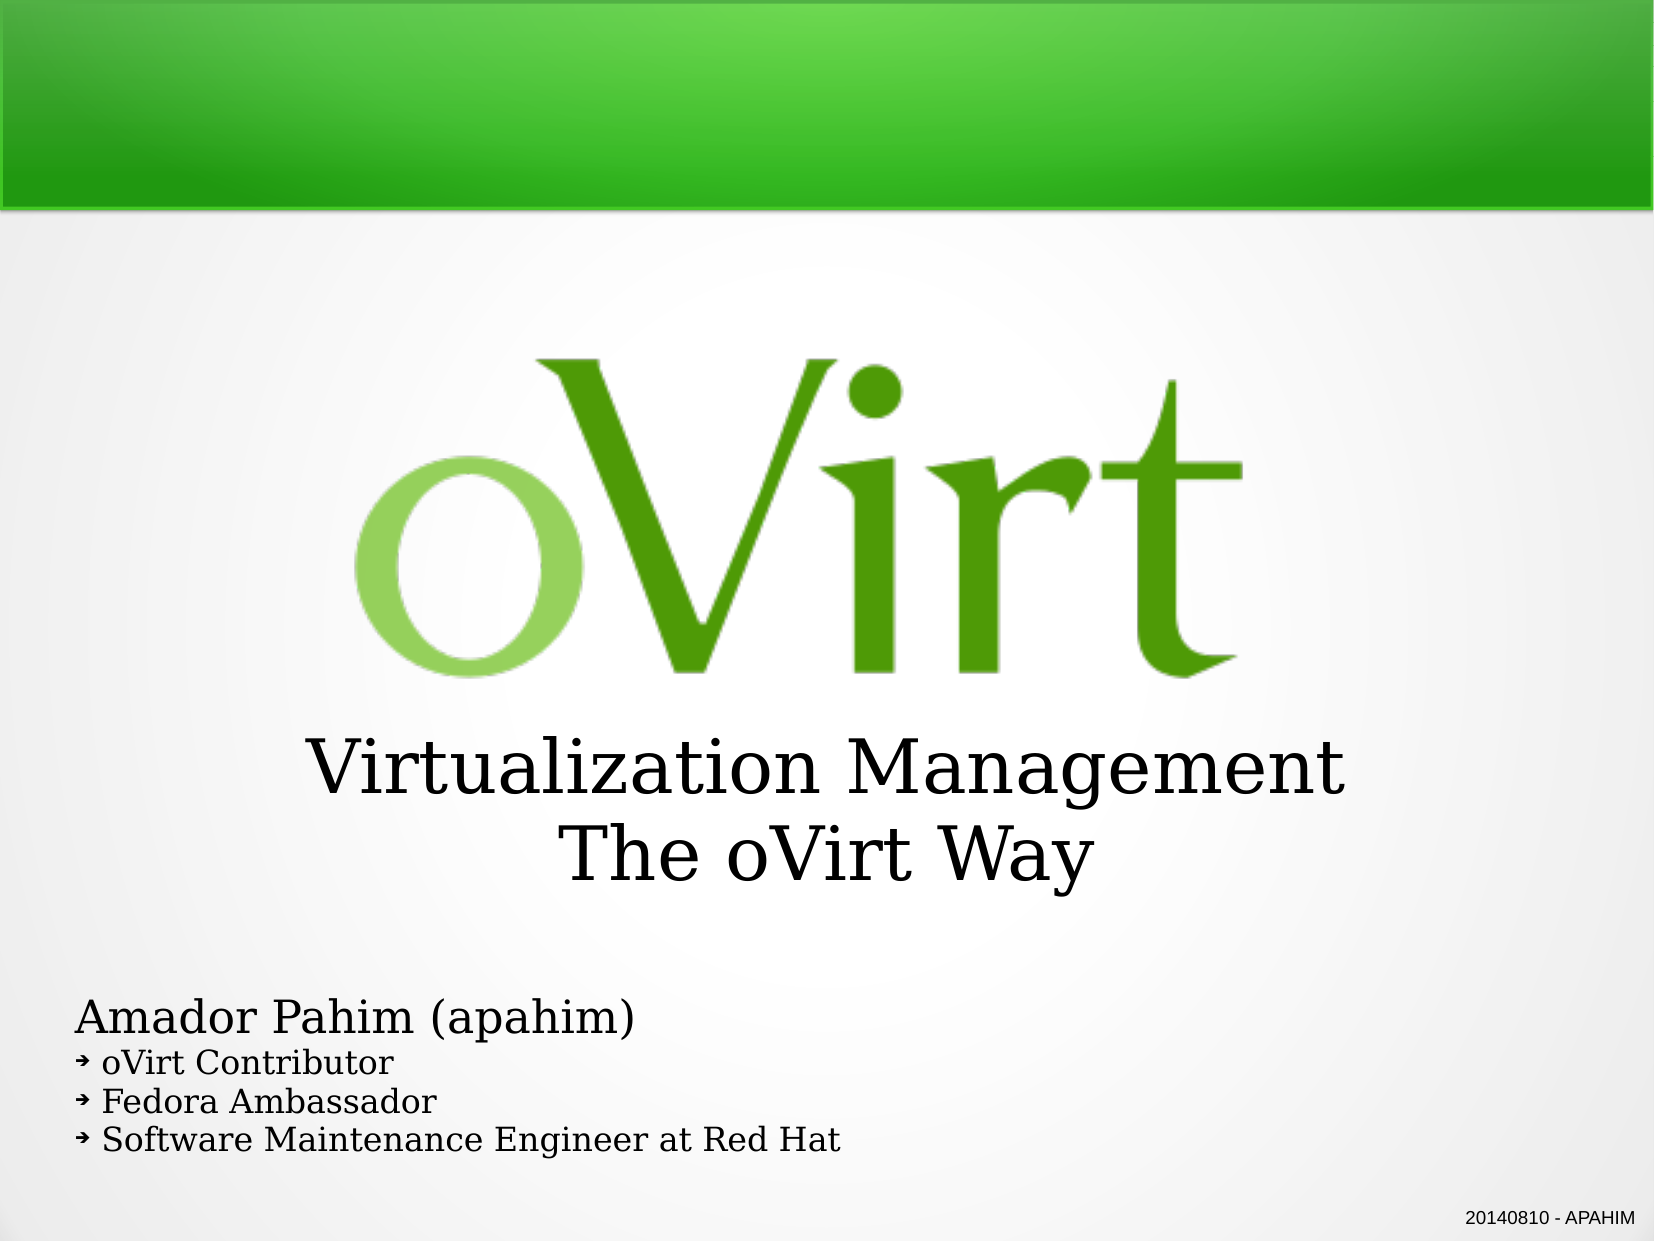

# Virtualization Management
The oVirt Way
Amador Pahim (apahim)
 oVirt Contributor
 Fedora Ambassador
 Software Maintenance Engineer at Red Hat
20140810 - APAHIM